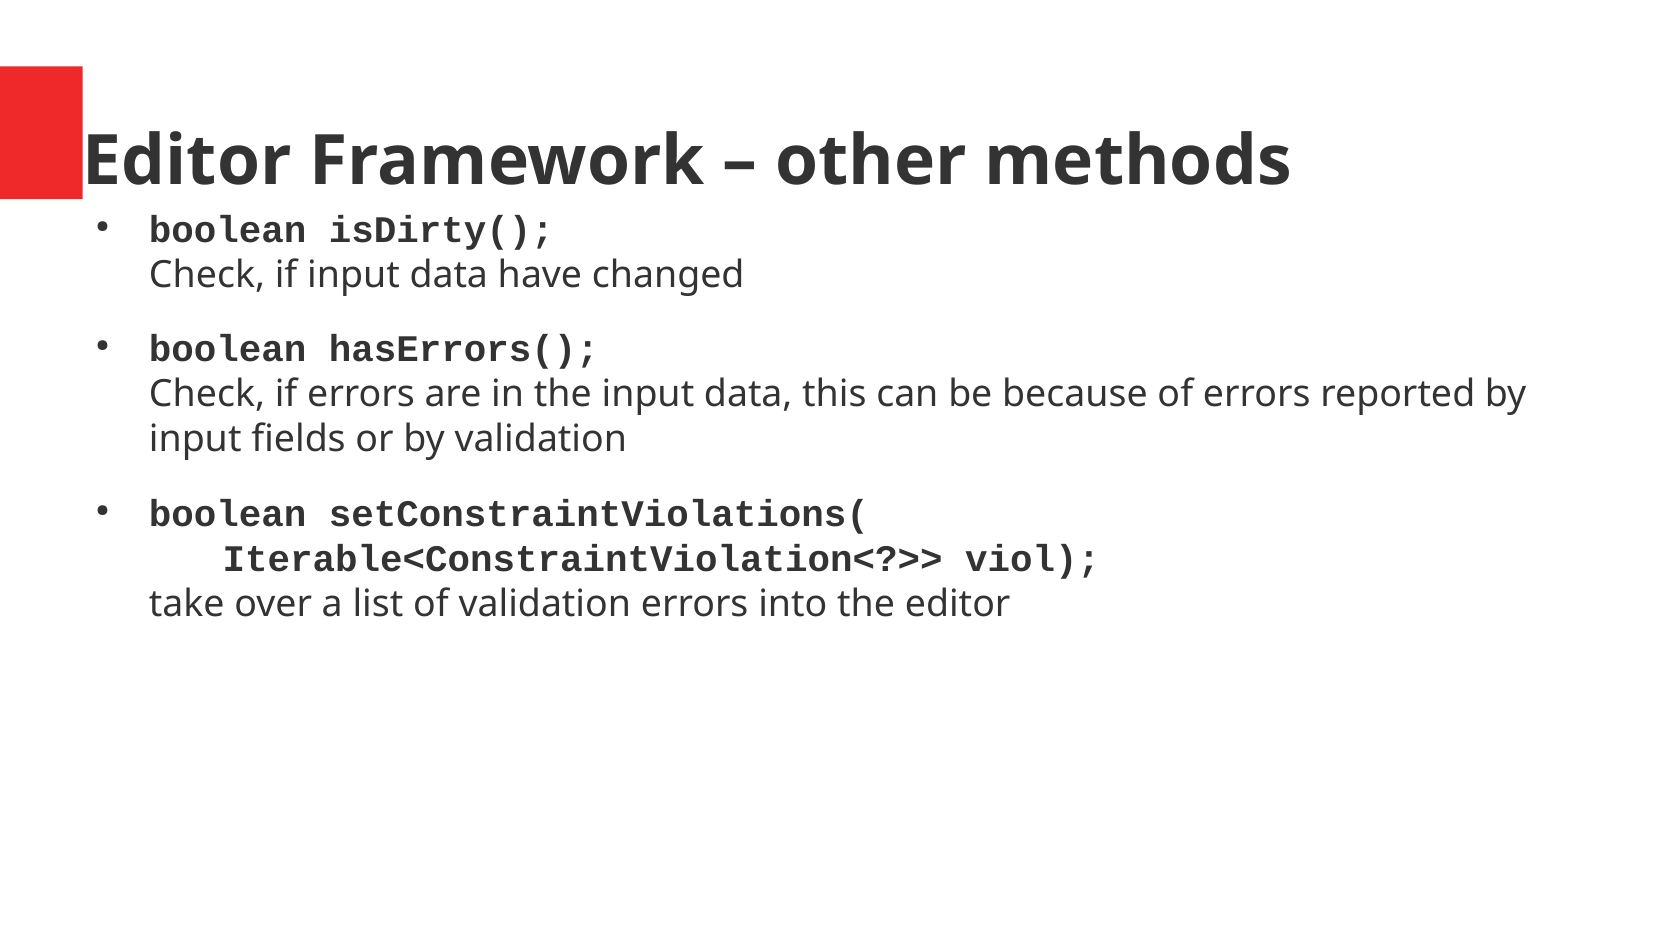

# Editor Framework – other methods
boolean isDirty();
Check, if input data have changed
boolean hasErrors();
Check, if errors are in the input data, this can be because of errors reported by input fields or by validation
boolean setConstraintViolations(
	Iterable<ConstraintViolation<?>> viol);
take over a list of validation errors into the editor